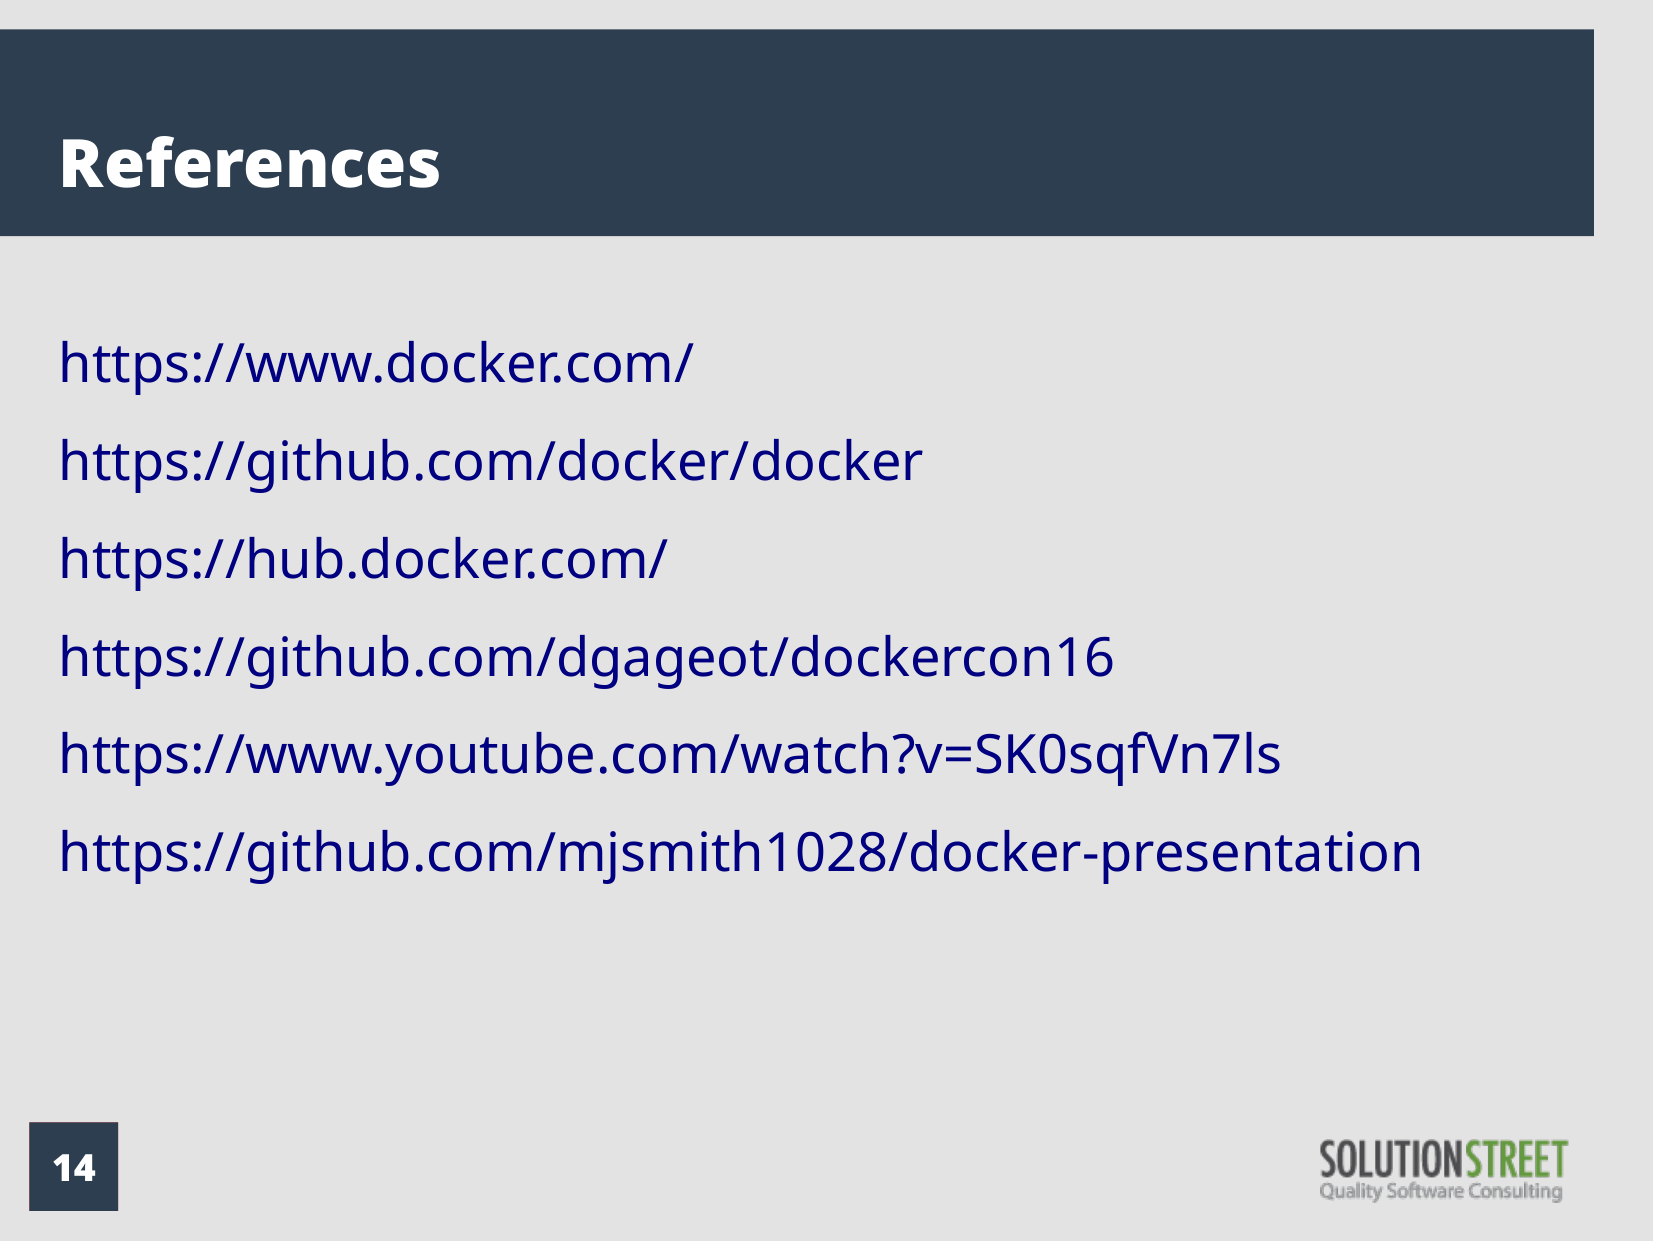

# References
https://www.docker.com/
https://github.com/docker/docker
https://hub.docker.com/
https://github.com/dgageot/dockercon16
https://www.youtube.com/watch?v=SK0sqfVn7ls
https://github.com/mjsmith1028/docker-presentation
14